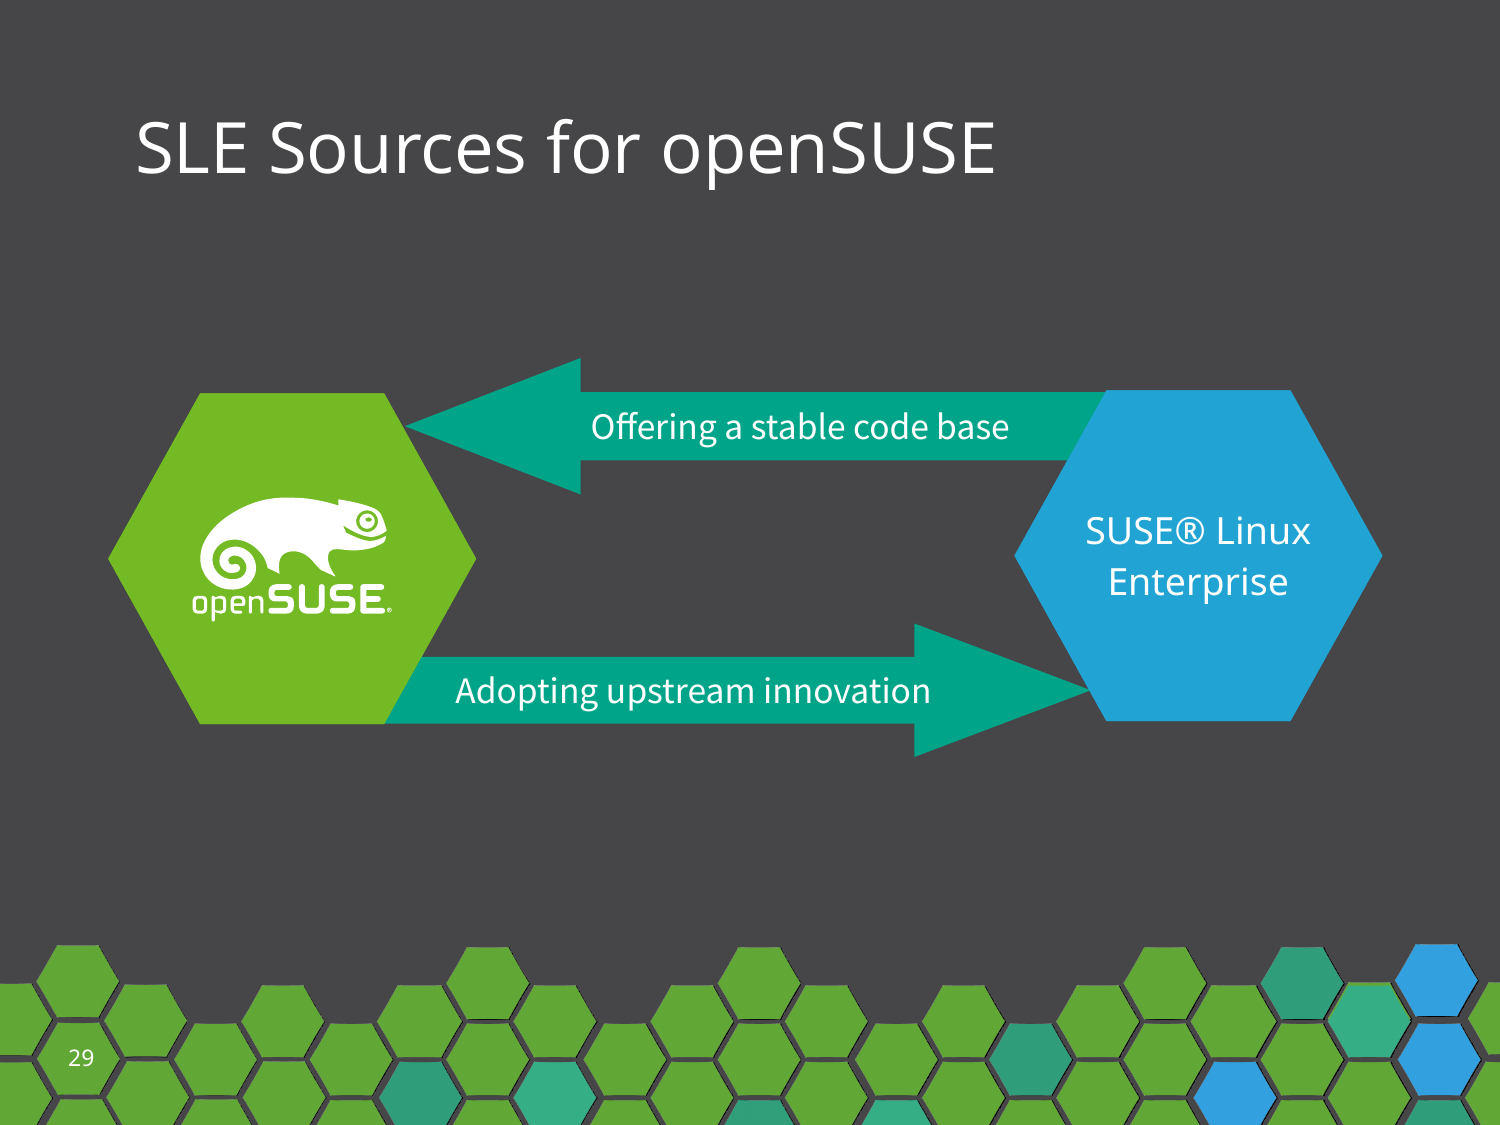

# SLE Sources for openSUSE
Offering a stable code base
SUSE® Linux
Enterprise
SUSE® Linux
Enterprise
Adopting upstream innovation